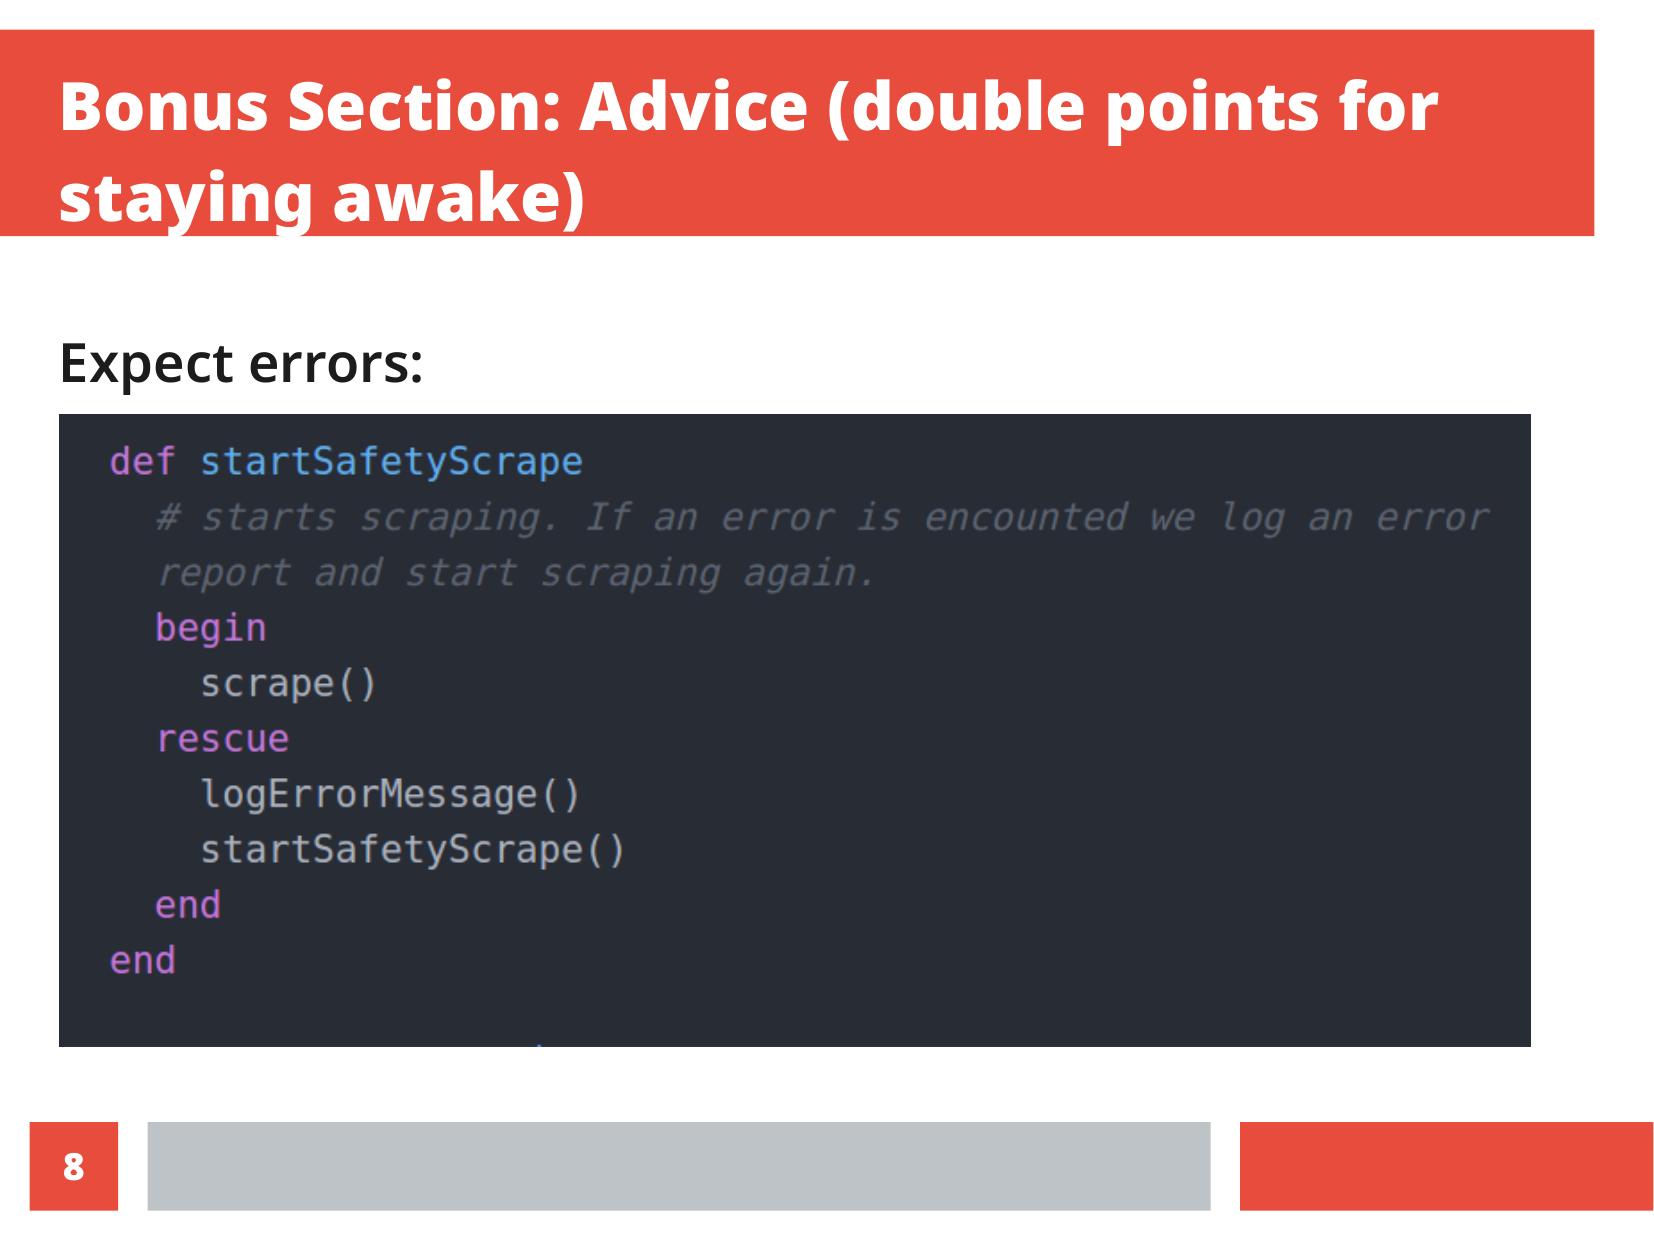

# Bonus Section: Advice (double points for staying awake)
Expect errors:
8